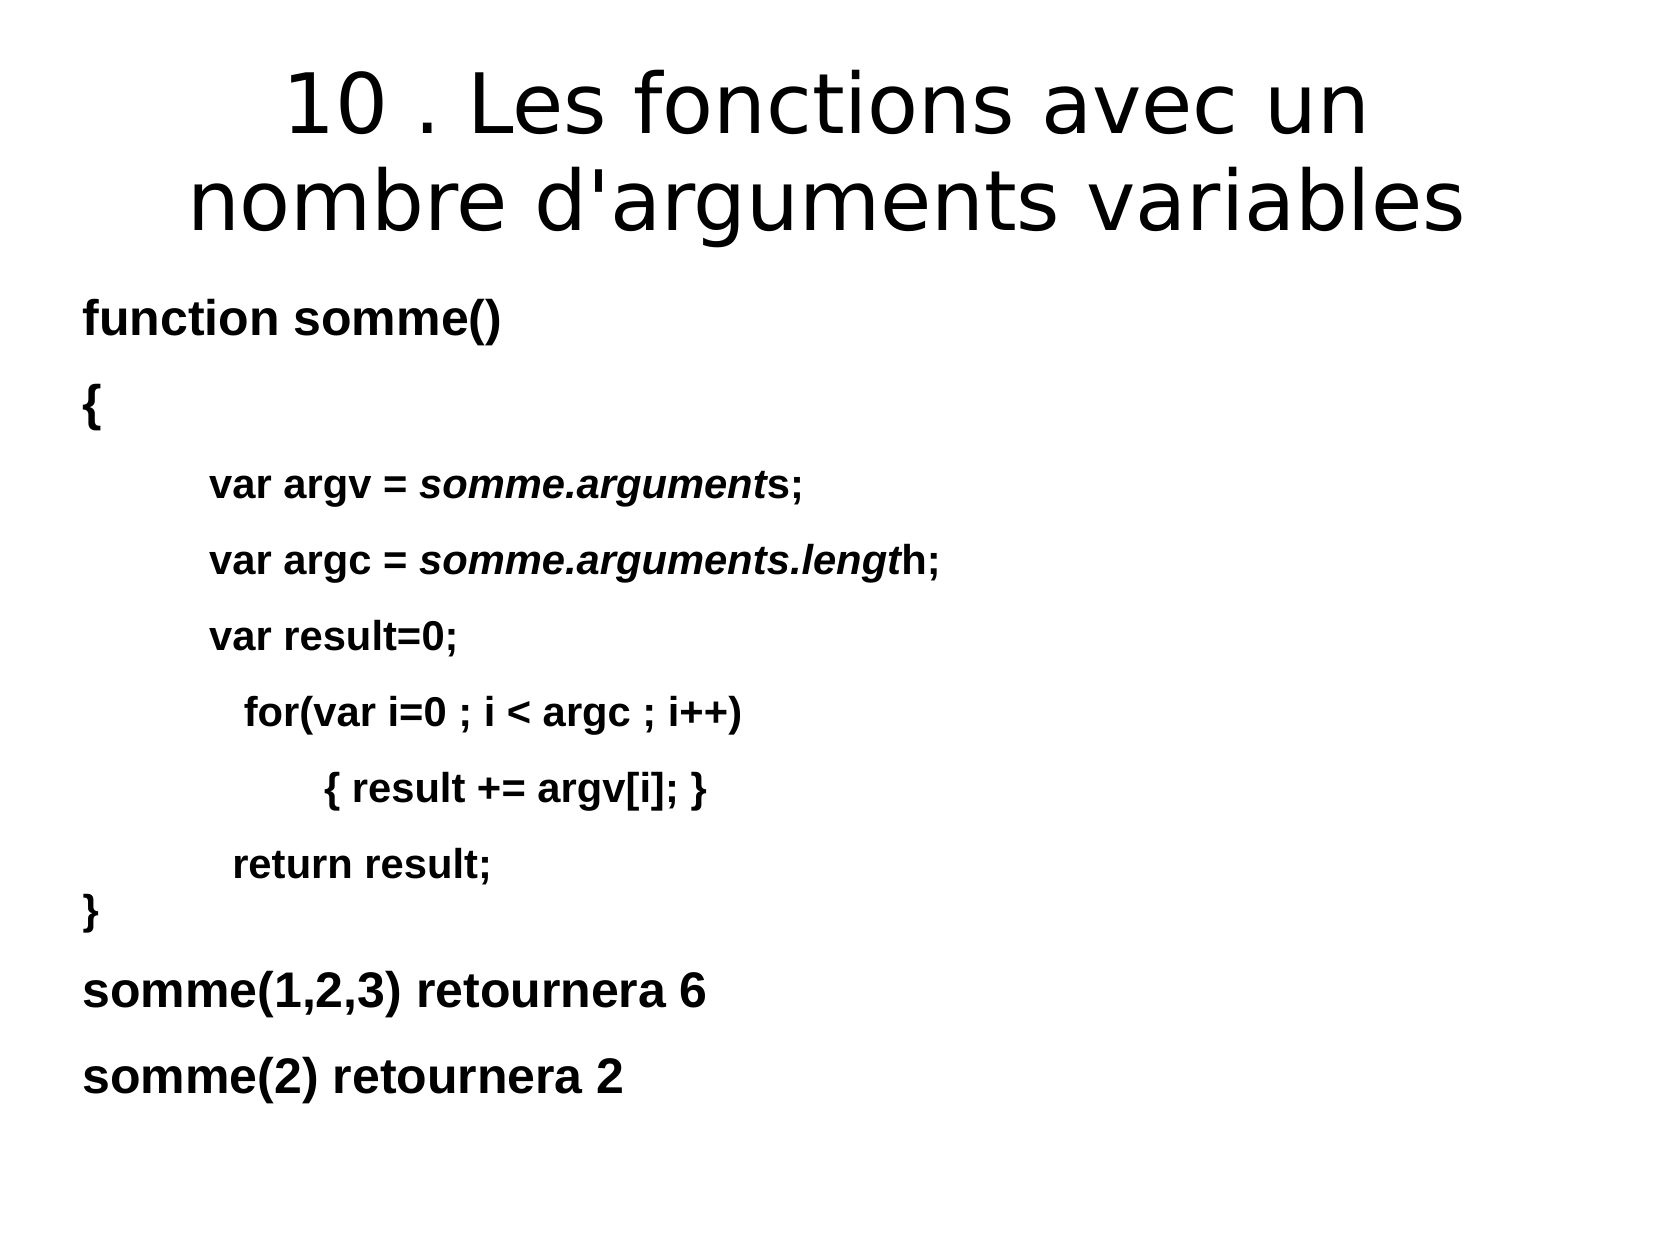

# 10 . Les fonctions avec un nombre d'arguments variables
function somme()
{
 var argv = somme.arguments;
 var argc = somme.arguments.length;
 var result=0;
 for(var i=0 ; i < argc ; i++)
 { result += argv[i]; }
 return result;
}
somme(1,2,3) retournera 6
somme(2) retournera 2